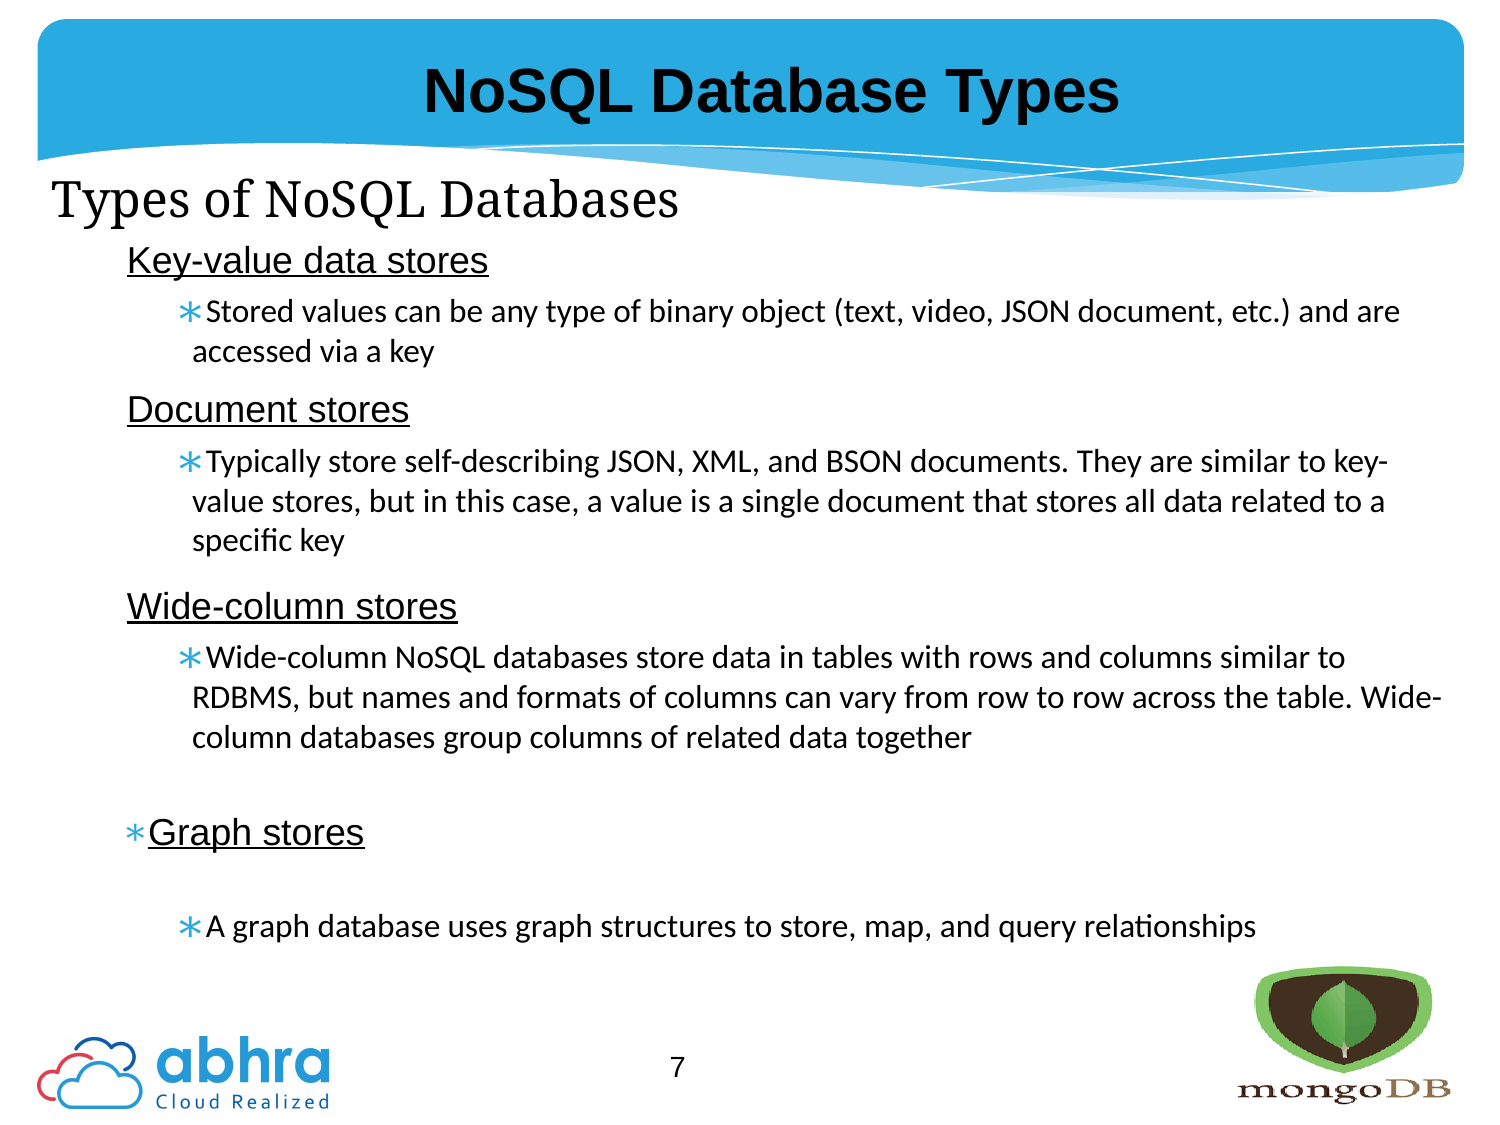

NoSQL Database Types
# Types of NoSQL Databases
Key-value data stores
Stored values can be any type of binary object (text, video, JSON document, etc.) and are accessed via a key
Document stores
Typically store self-describing JSON, XML, and BSON documents. They are similar to key-value stores, but in this case, a value is a single document that stores all data related to a specific key
Wide-column stores
Wide-column NoSQL databases store data in tables with rows and columns similar to RDBMS, but names and formats of columns can vary from row to row across the table. Wide-column databases group columns of related data together
Graph stores
A graph database uses graph structures to store, map, and query relationships
8/3/16